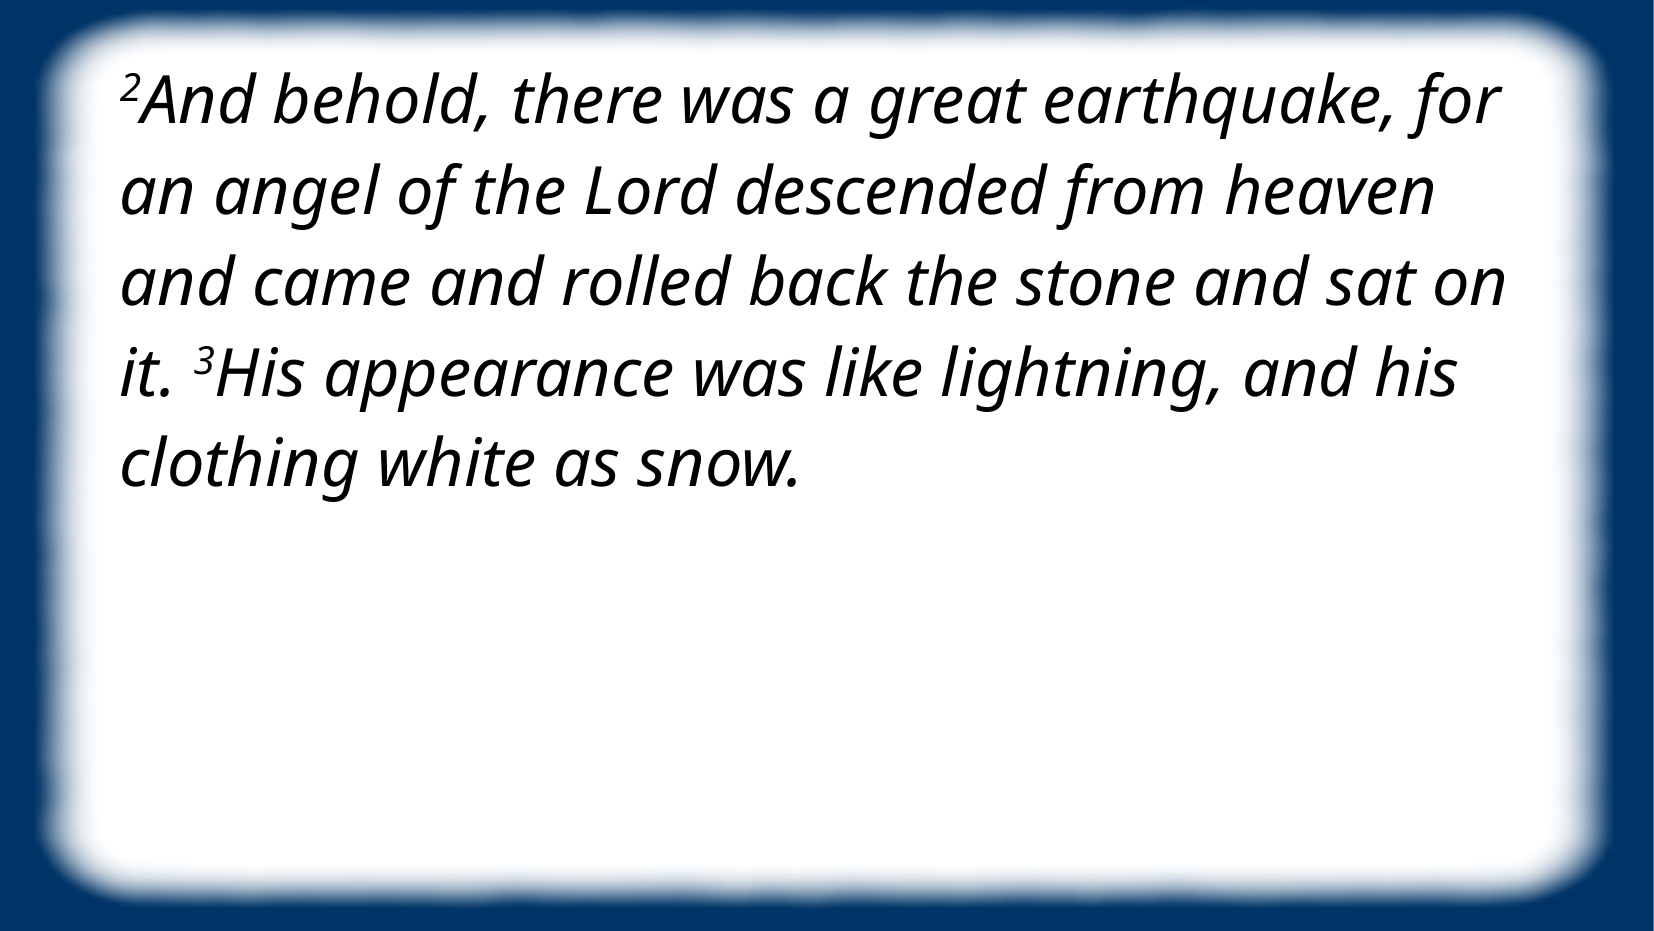

2And behold, there was a great earthquake, for an angel of the Lord descended from heaven and came and rolled back the stone and sat on it. 3His appearance was like lightning, and his clothing white as snow.